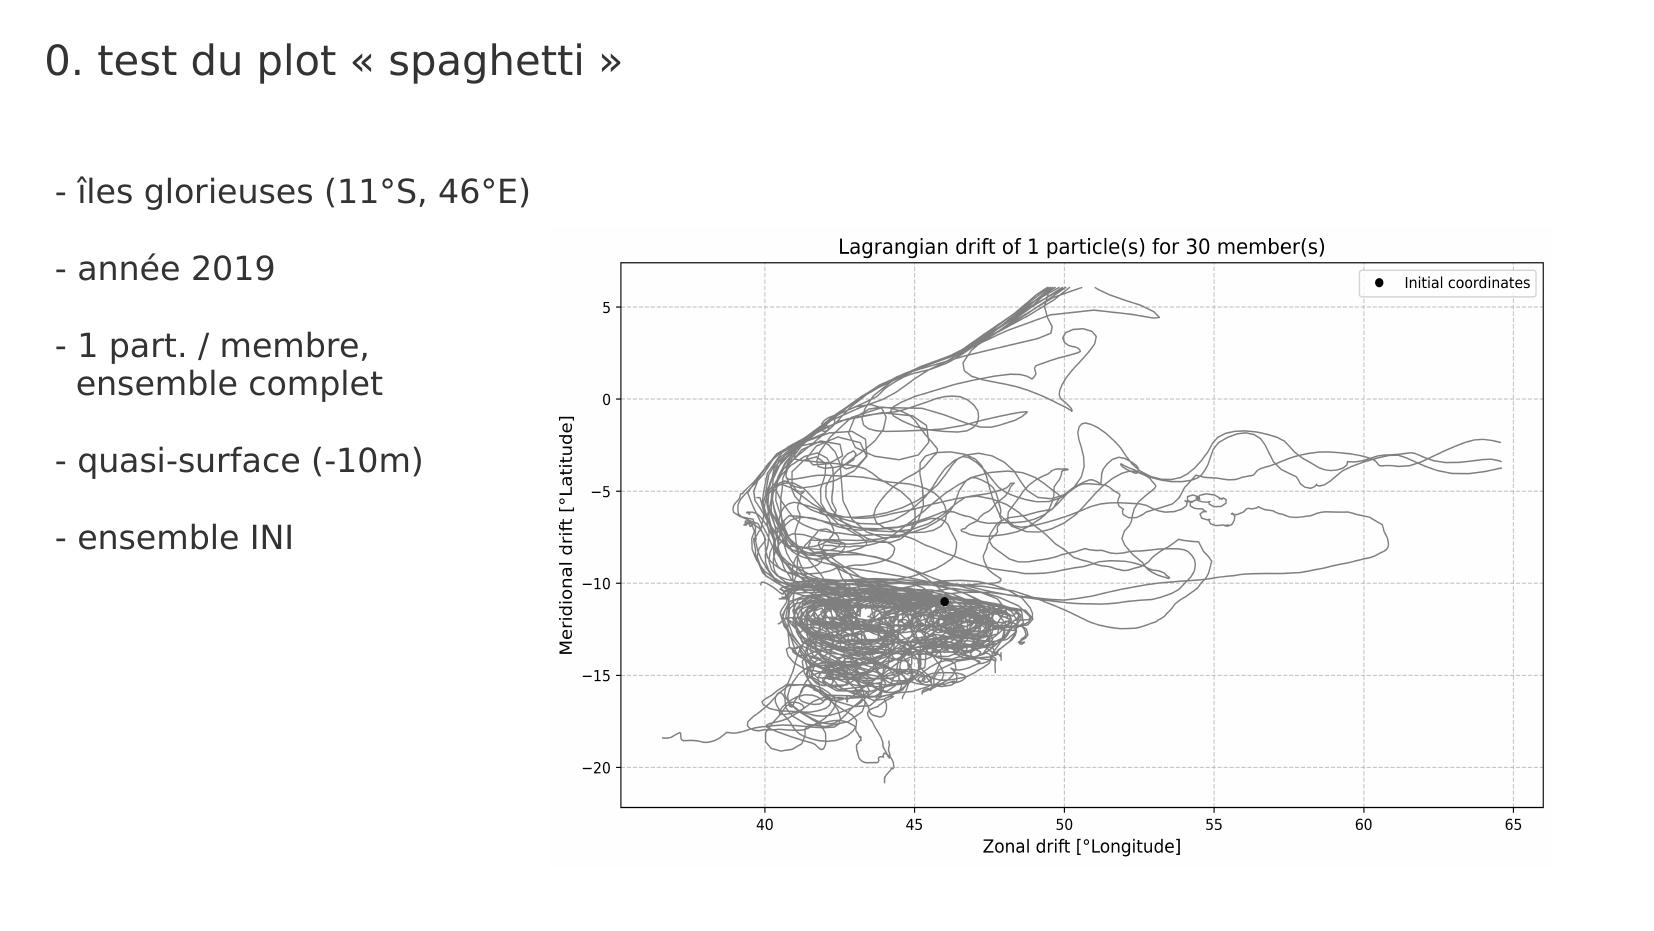

0. test du plot « spaghetti »
 - îles glorieuses (11°S, 46°E)
 - année 2019
 - 1 part. / membre,
 ensemble complet
 - quasi-surface (-10m)
 - ensemble INI